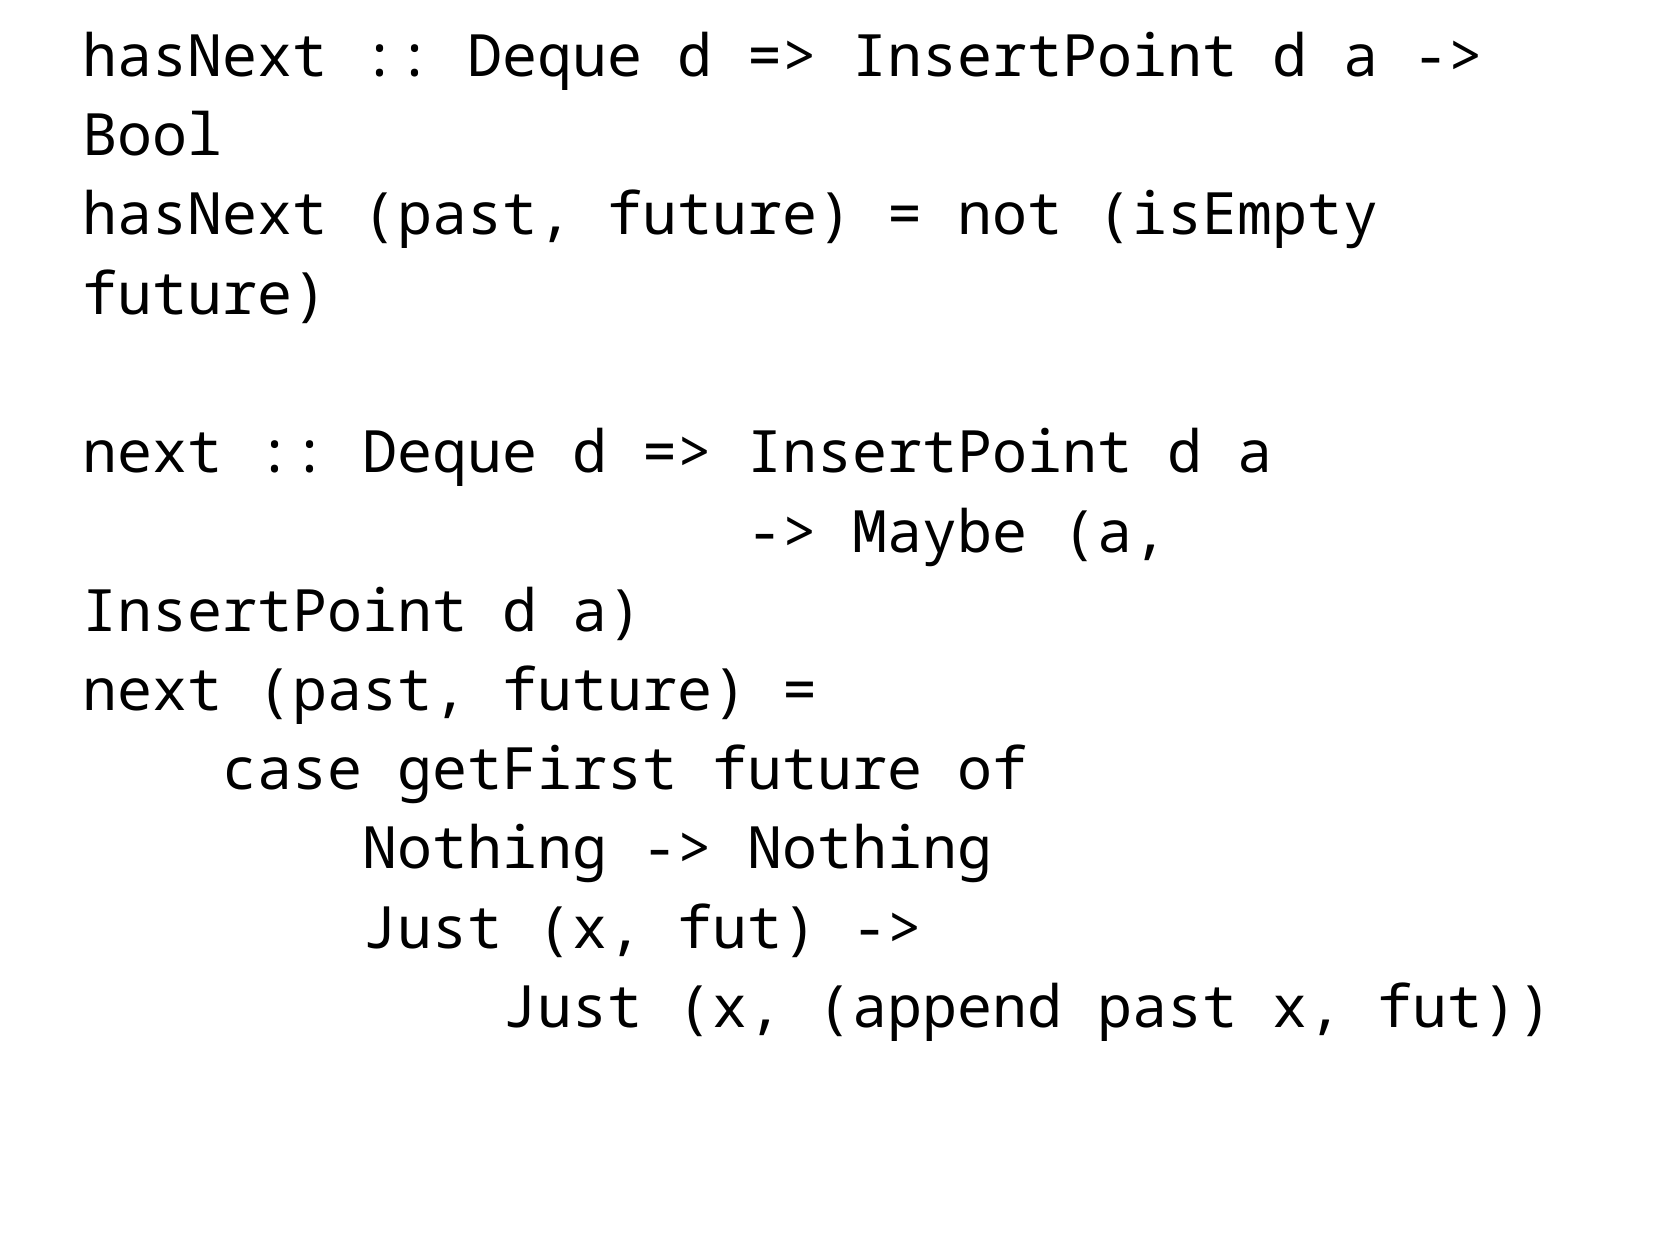

# hasNext :: Deque d => InsertPoint d a -> Bool
hasNext (past, future) = not (isEmpty future)
next :: Deque d => InsertPoint d a
 -> Maybe (a, InsertPoint d a)
next (past, future) =
 case getFirst future of
 Nothing -> Nothing
 Just (x, fut) ->
 Just (x, (append past x, fut))